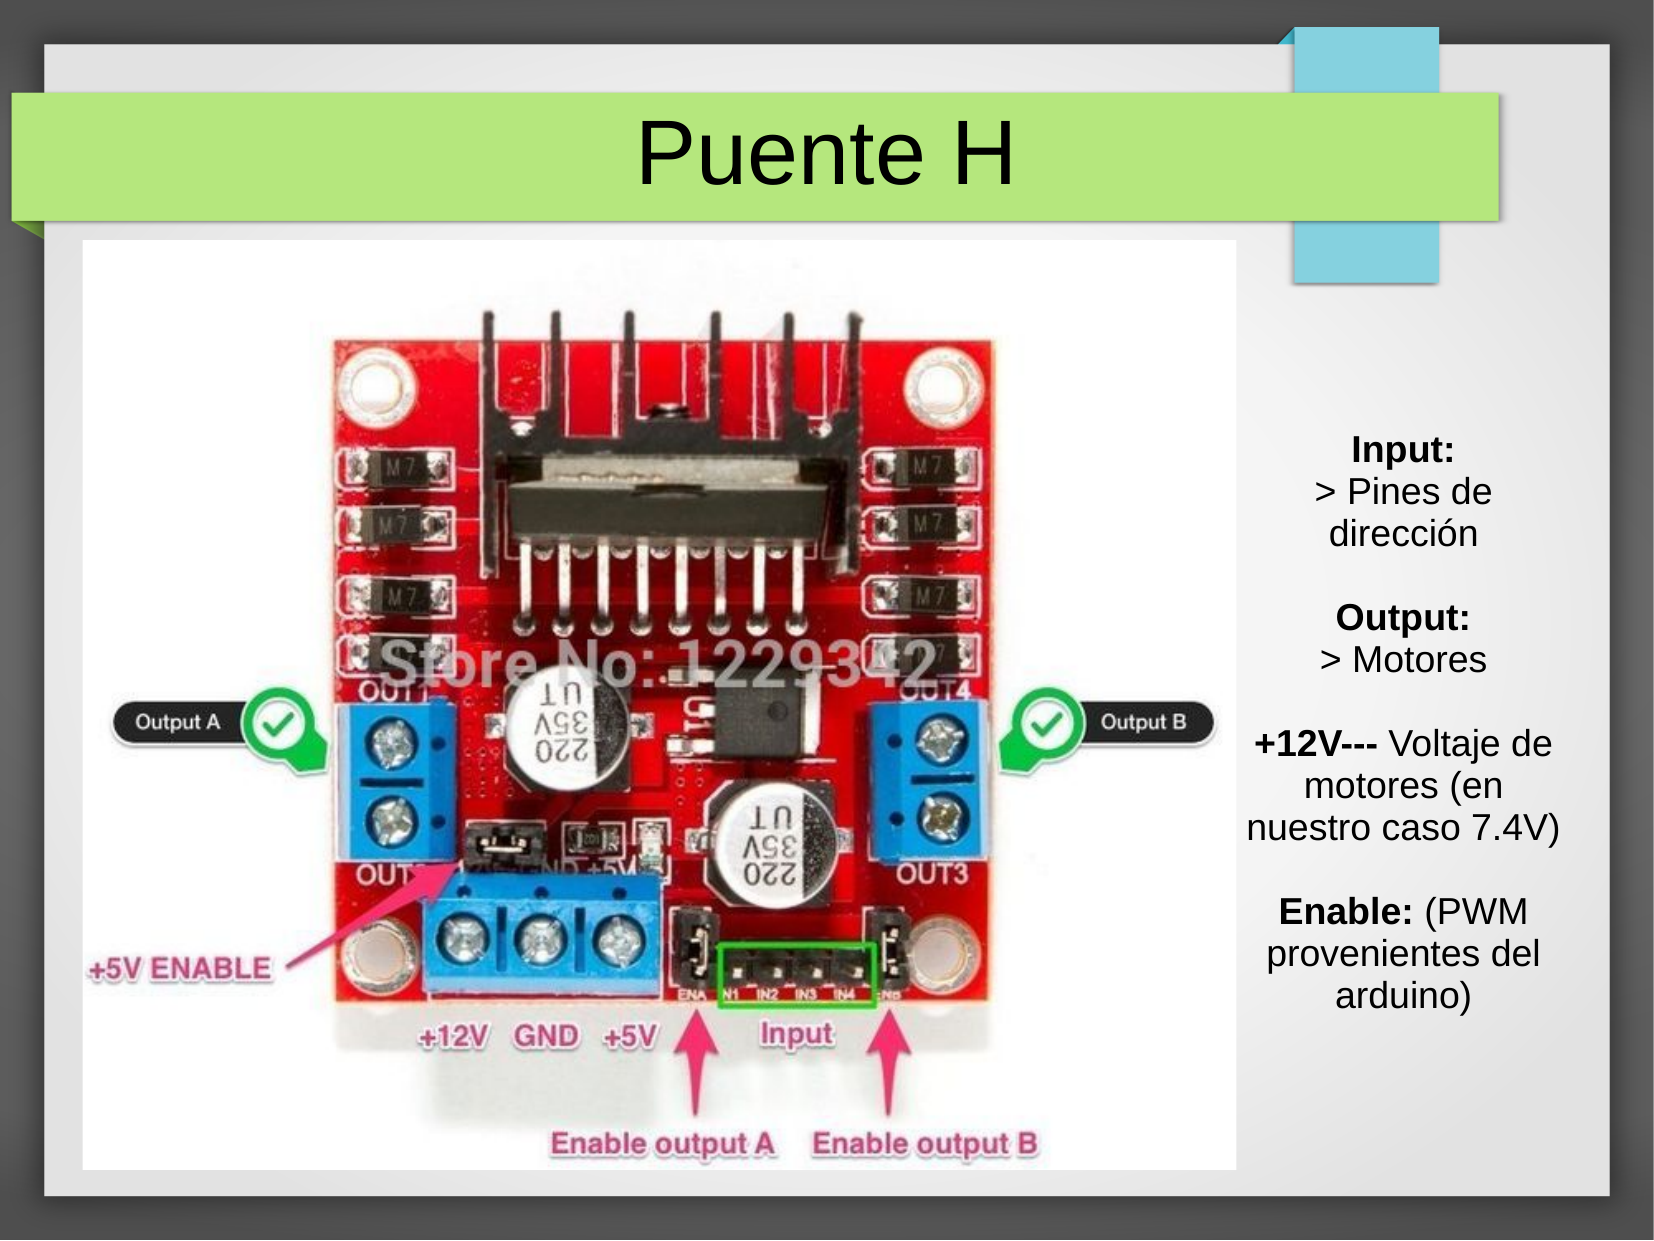

# Puente H
Input:
> Pines de dirección
Output:
> Motores
+12V--- Voltaje de motores (en nuestro caso 7.4V)
Enable: (PWM provenientes del arduino)